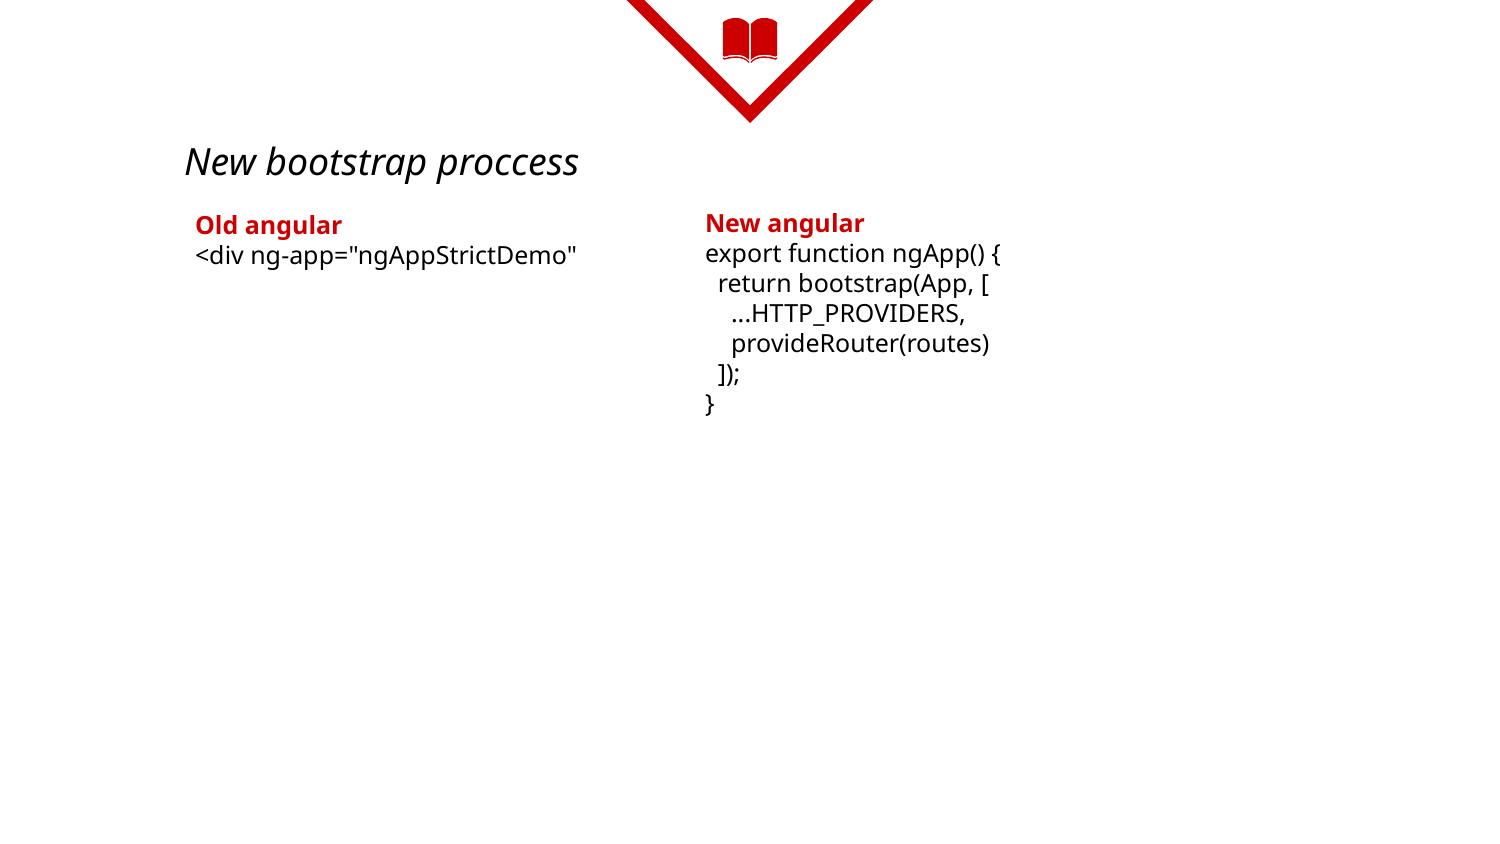

# New bootstrap proccess
New angular
export function ngApp() {
 return bootstrap(App, [
 ...HTTP_PROVIDERS,
 provideRouter(routes)
 ]);
}
Old angular
<div ng-app="ngAppStrictDemo"